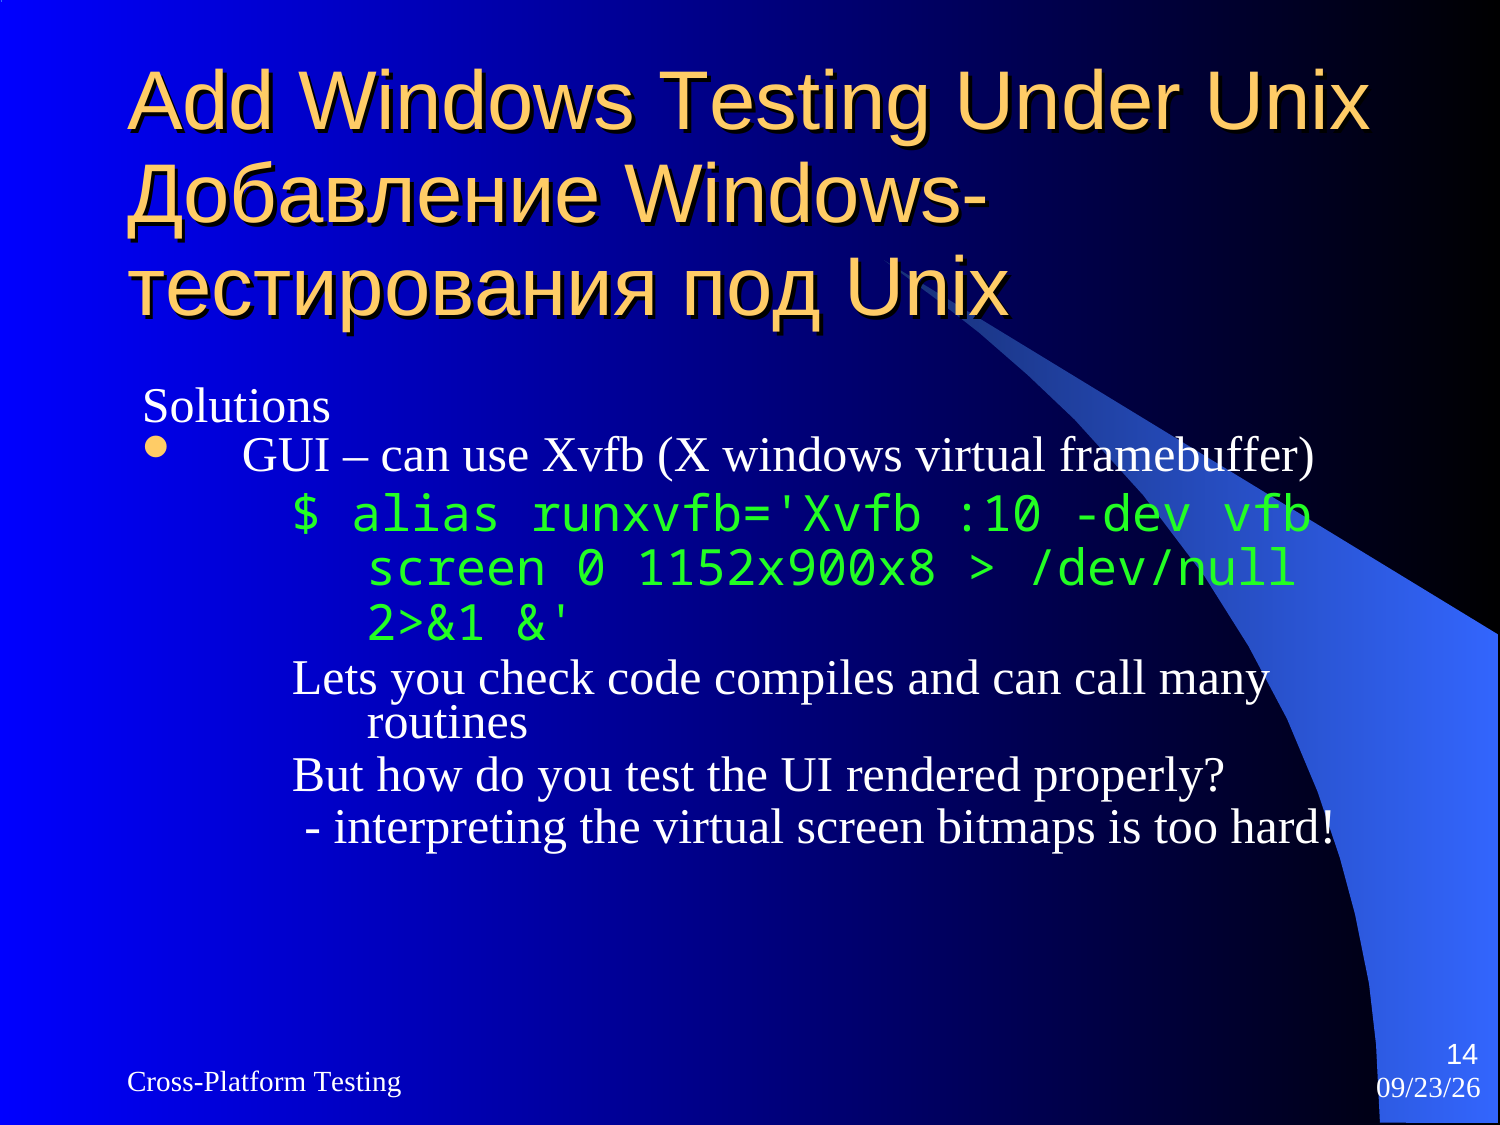

# Add Windows Testing Under Unix Добавление Windows-тестирования под Unix
Solutions
GUI – can use Xvfb (X windows virtual framebuffer)
$ alias runxvfb='Xvfb :10 -dev vfb screen 0 1152x900x8 > /dev/null 2>&1 &'
Lets you check code compiles and can call many routines
But how do you test the UI rendered properly?
 - interpreting the virtual screen bitmaps is too hard!
14
Cross-Platform Testing